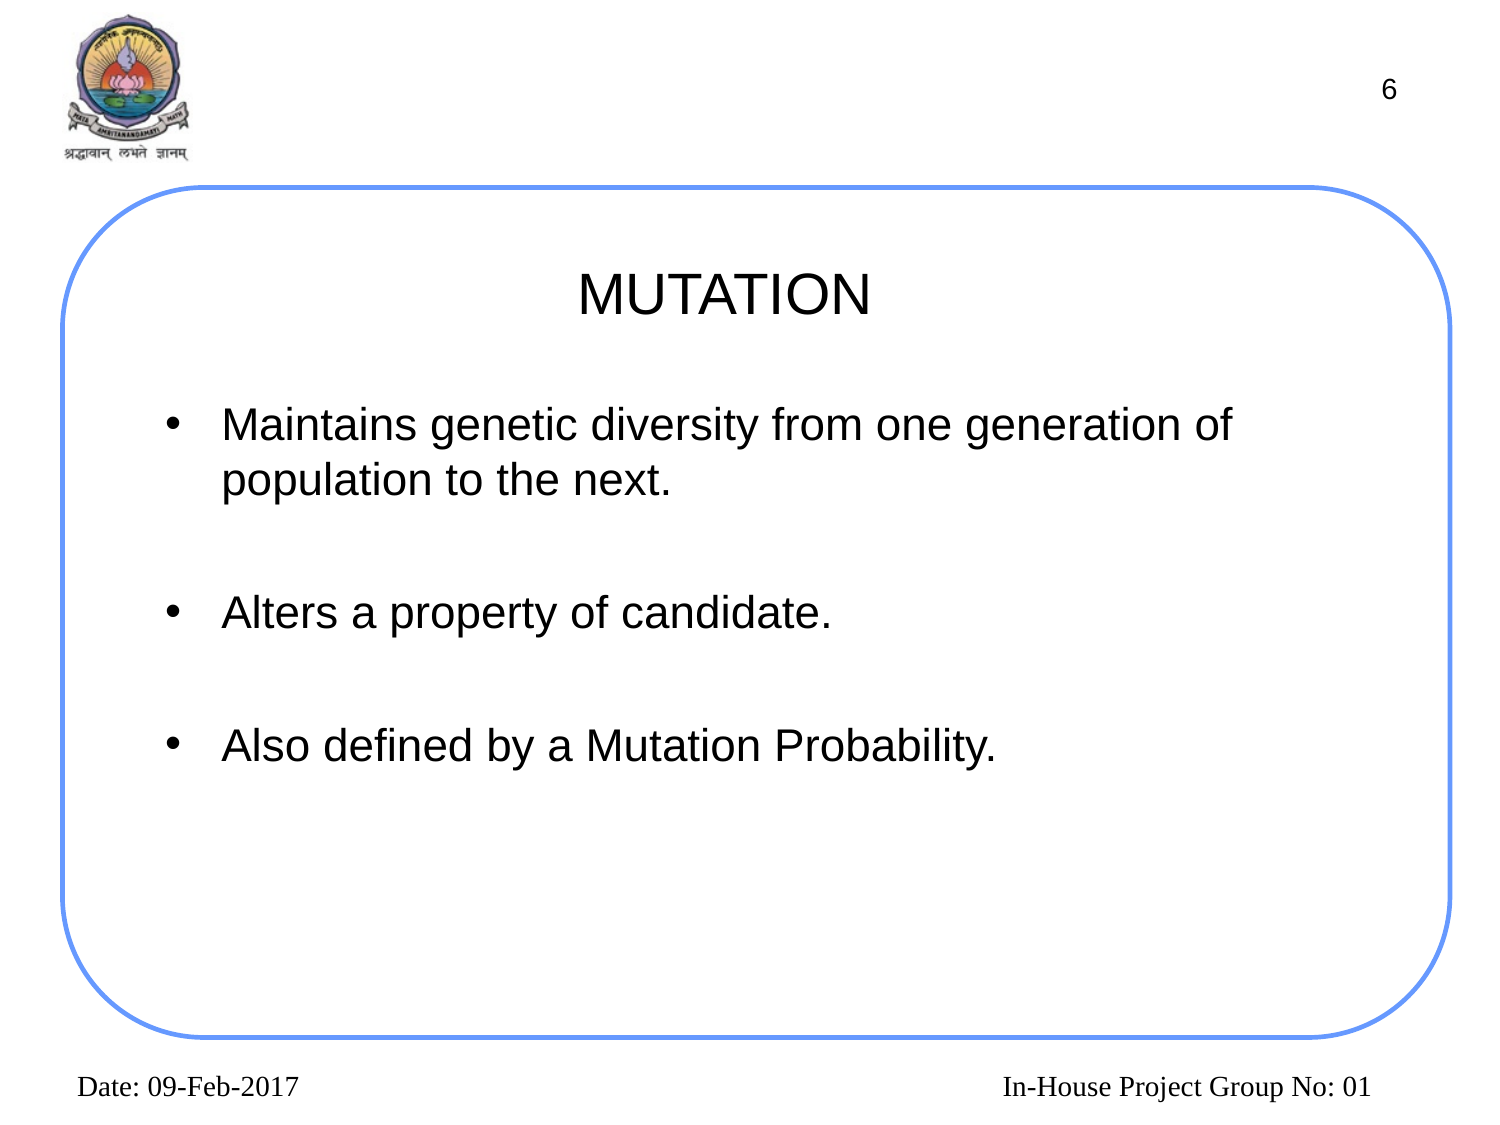

# MUTATION
Maintains genetic diversity from one generation of population to the next.
Alters a property of candidate.
Also defined by a Mutation Probability.
Date: 09-Feb-2017
In-House Project Group No: 01